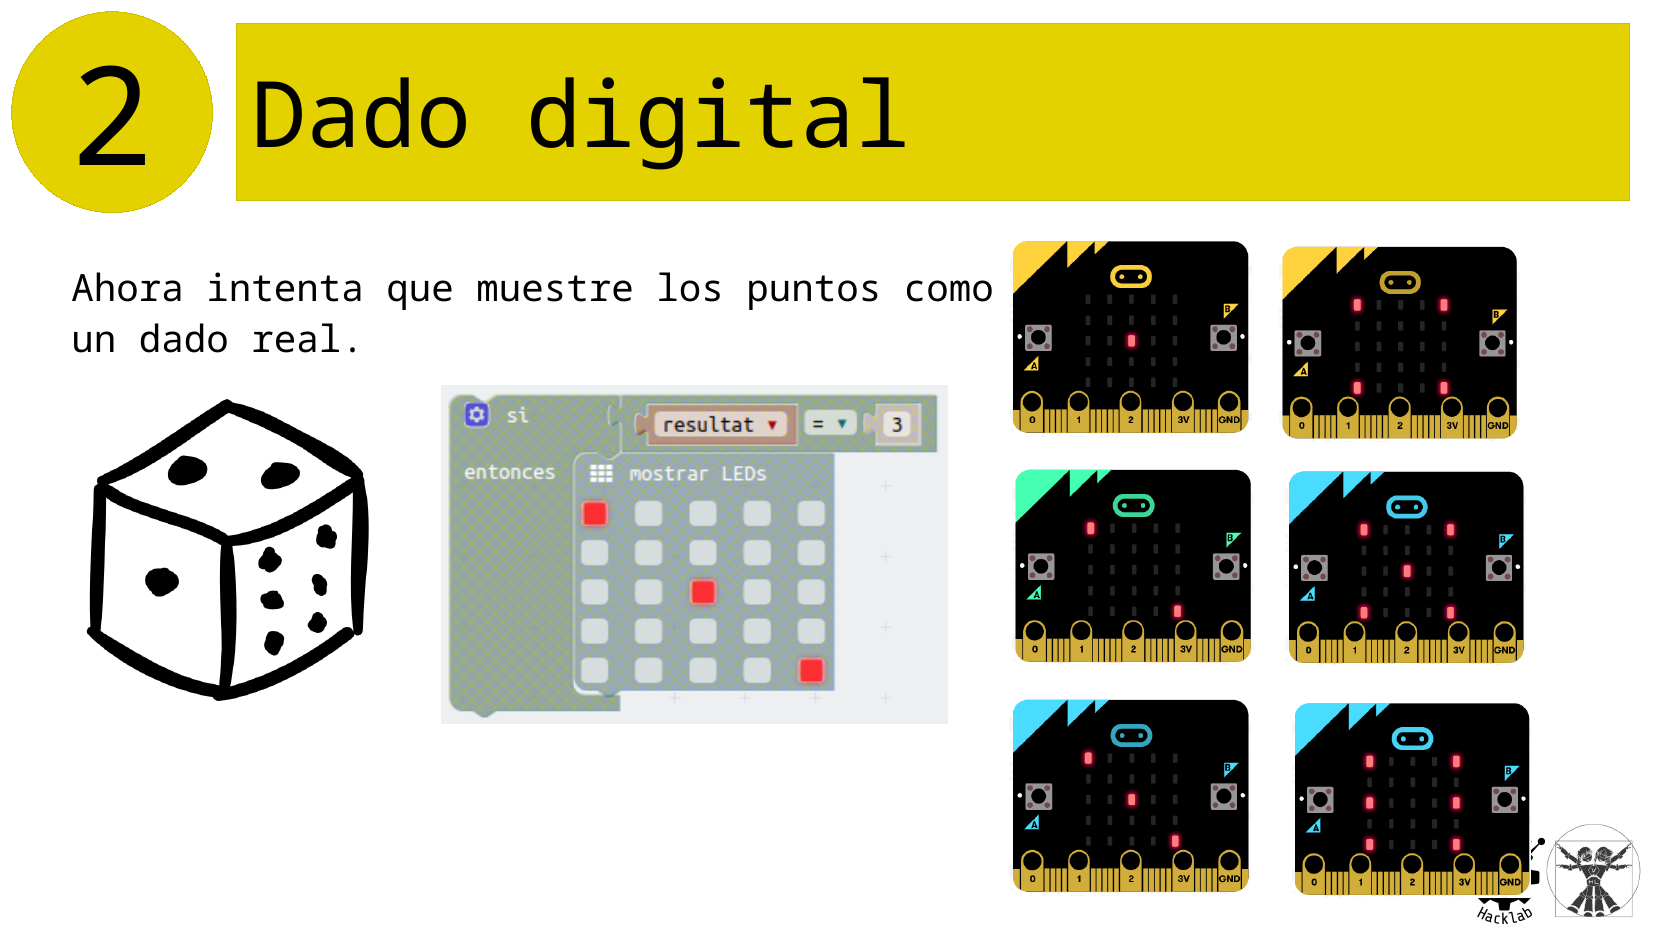

2
Dado digital
Ahora intenta que muestre los puntos como un dado real.